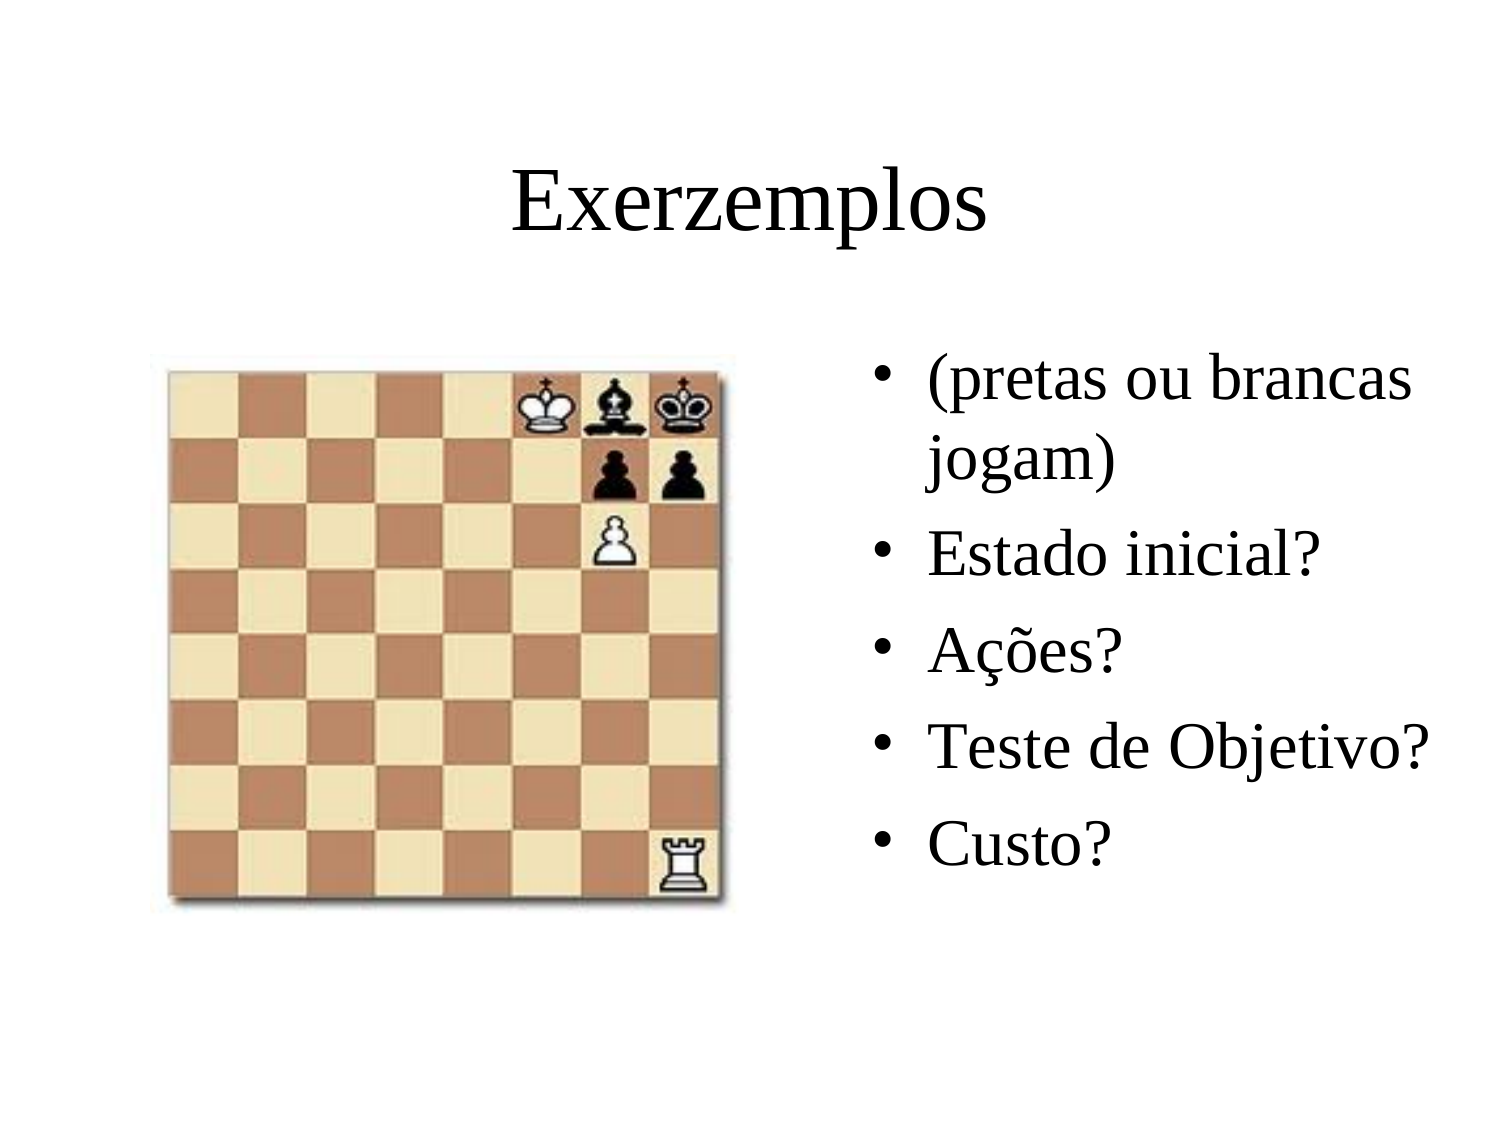

# Exerzemplos
(pretas ou brancas jogam)
Estado inicial?
Ações?
Teste de Objetivo?
Custo?